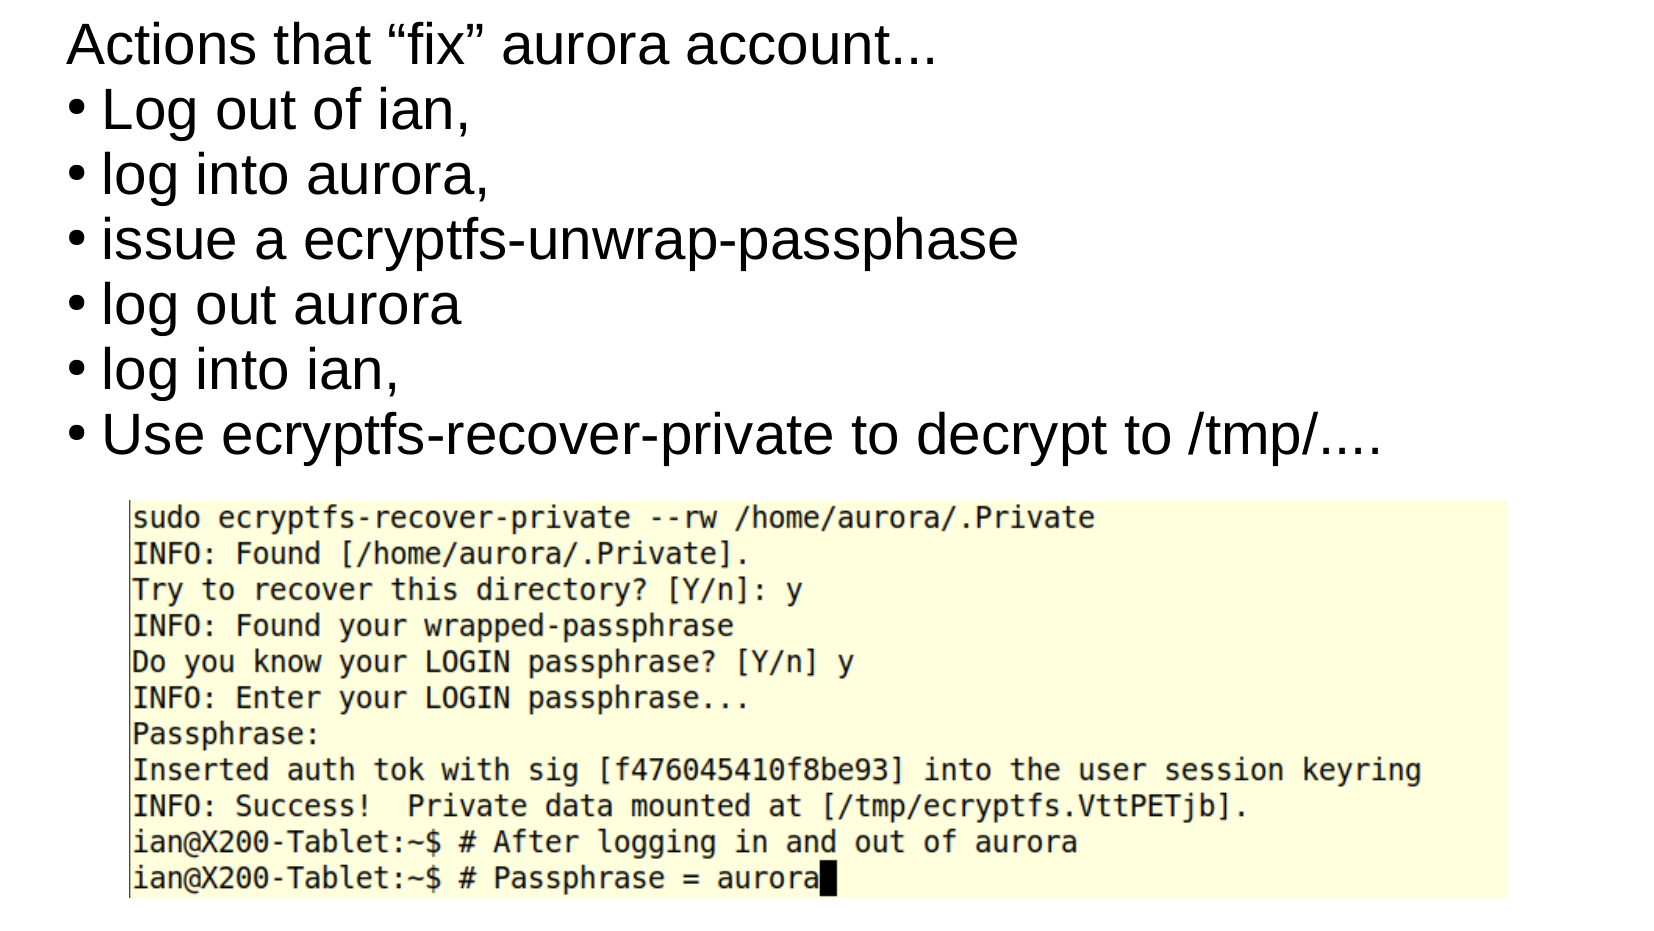

Actions that “fix” aurora account...
Log out of ian,
log into aurora,
issue a ecryptfs-unwrap-passphase
log out aurora
log into ian,
Use ecryptfs-recover-private to decrypt to /tmp/....